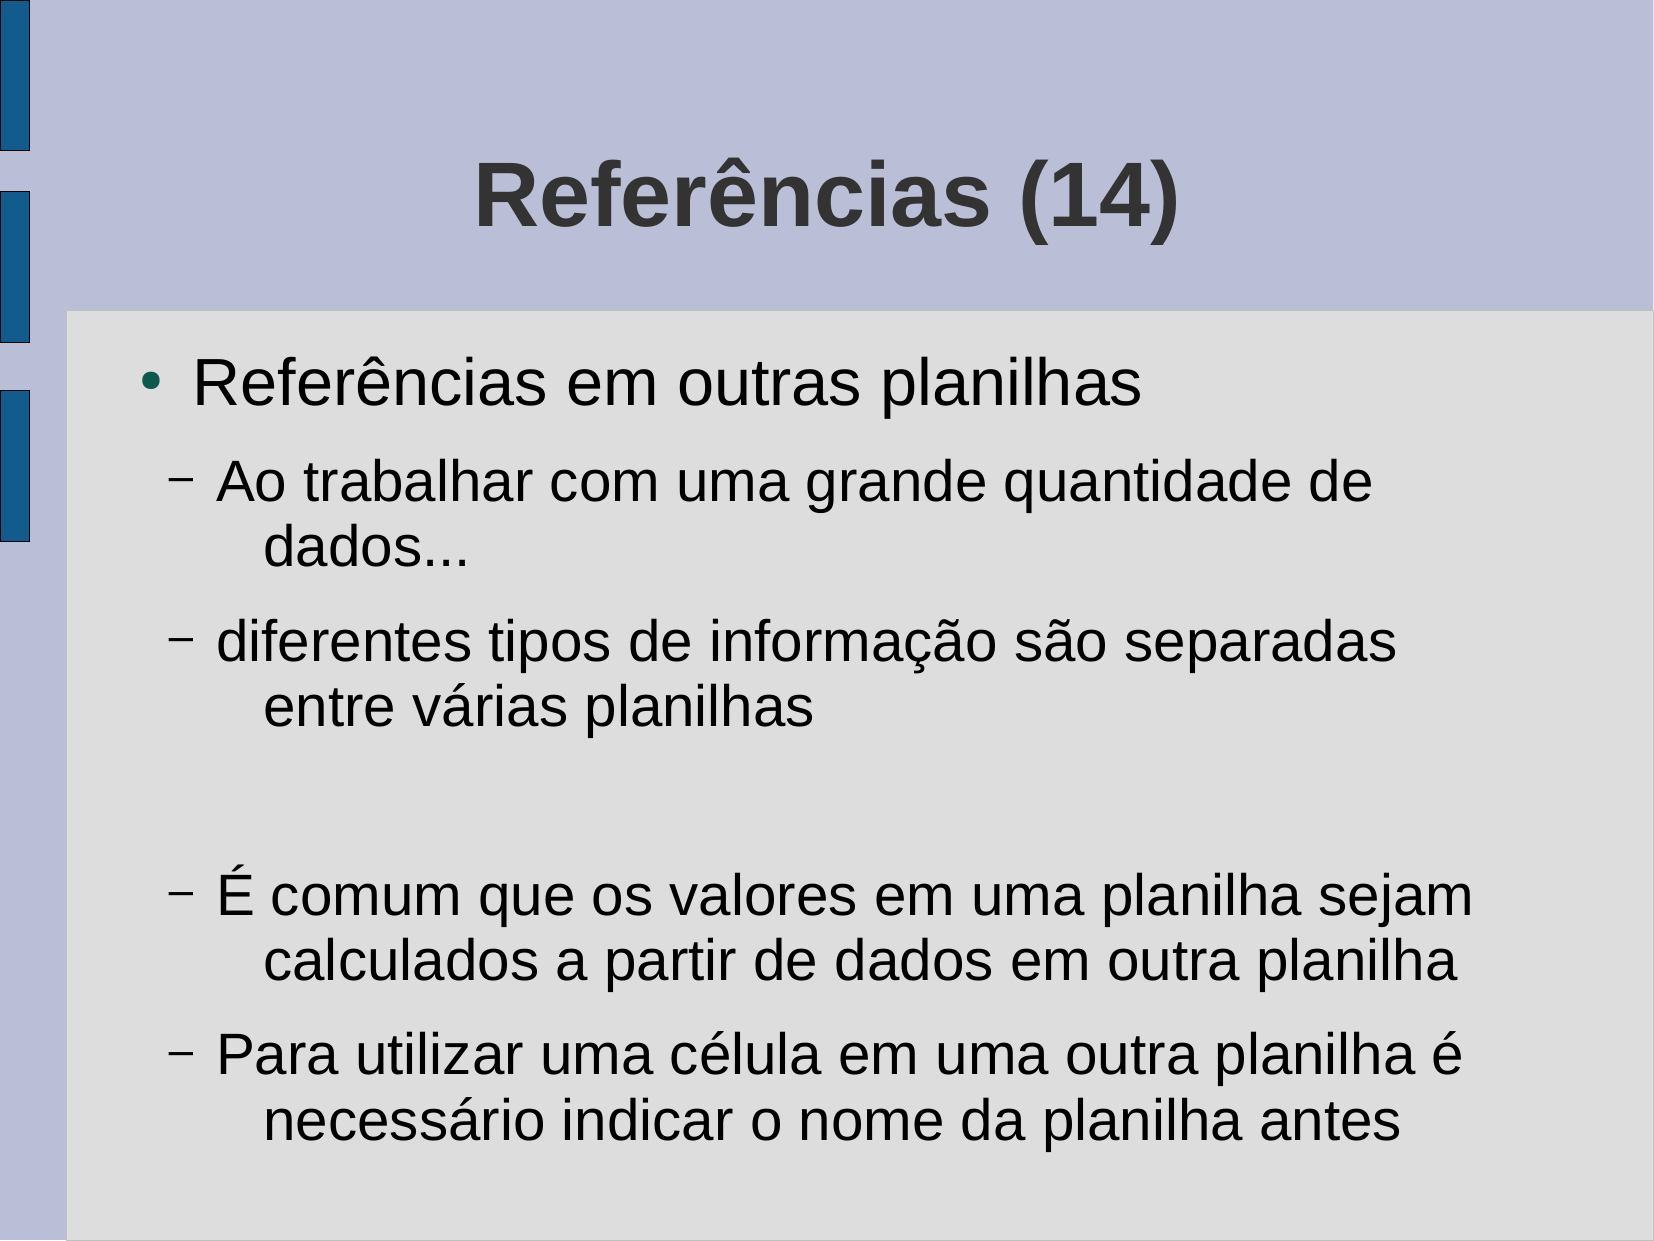

# Referências (14)
Referências em outras planilhas
Ao trabalhar com uma grande quantidade de dados...
diferentes tipos de informação são separadas entre várias planilhas
É comum que os valores em uma planilha sejam calculados a partir de dados em outra planilha
Para utilizar uma célula em uma outra planilha é necessário indicar o nome da planilha antes